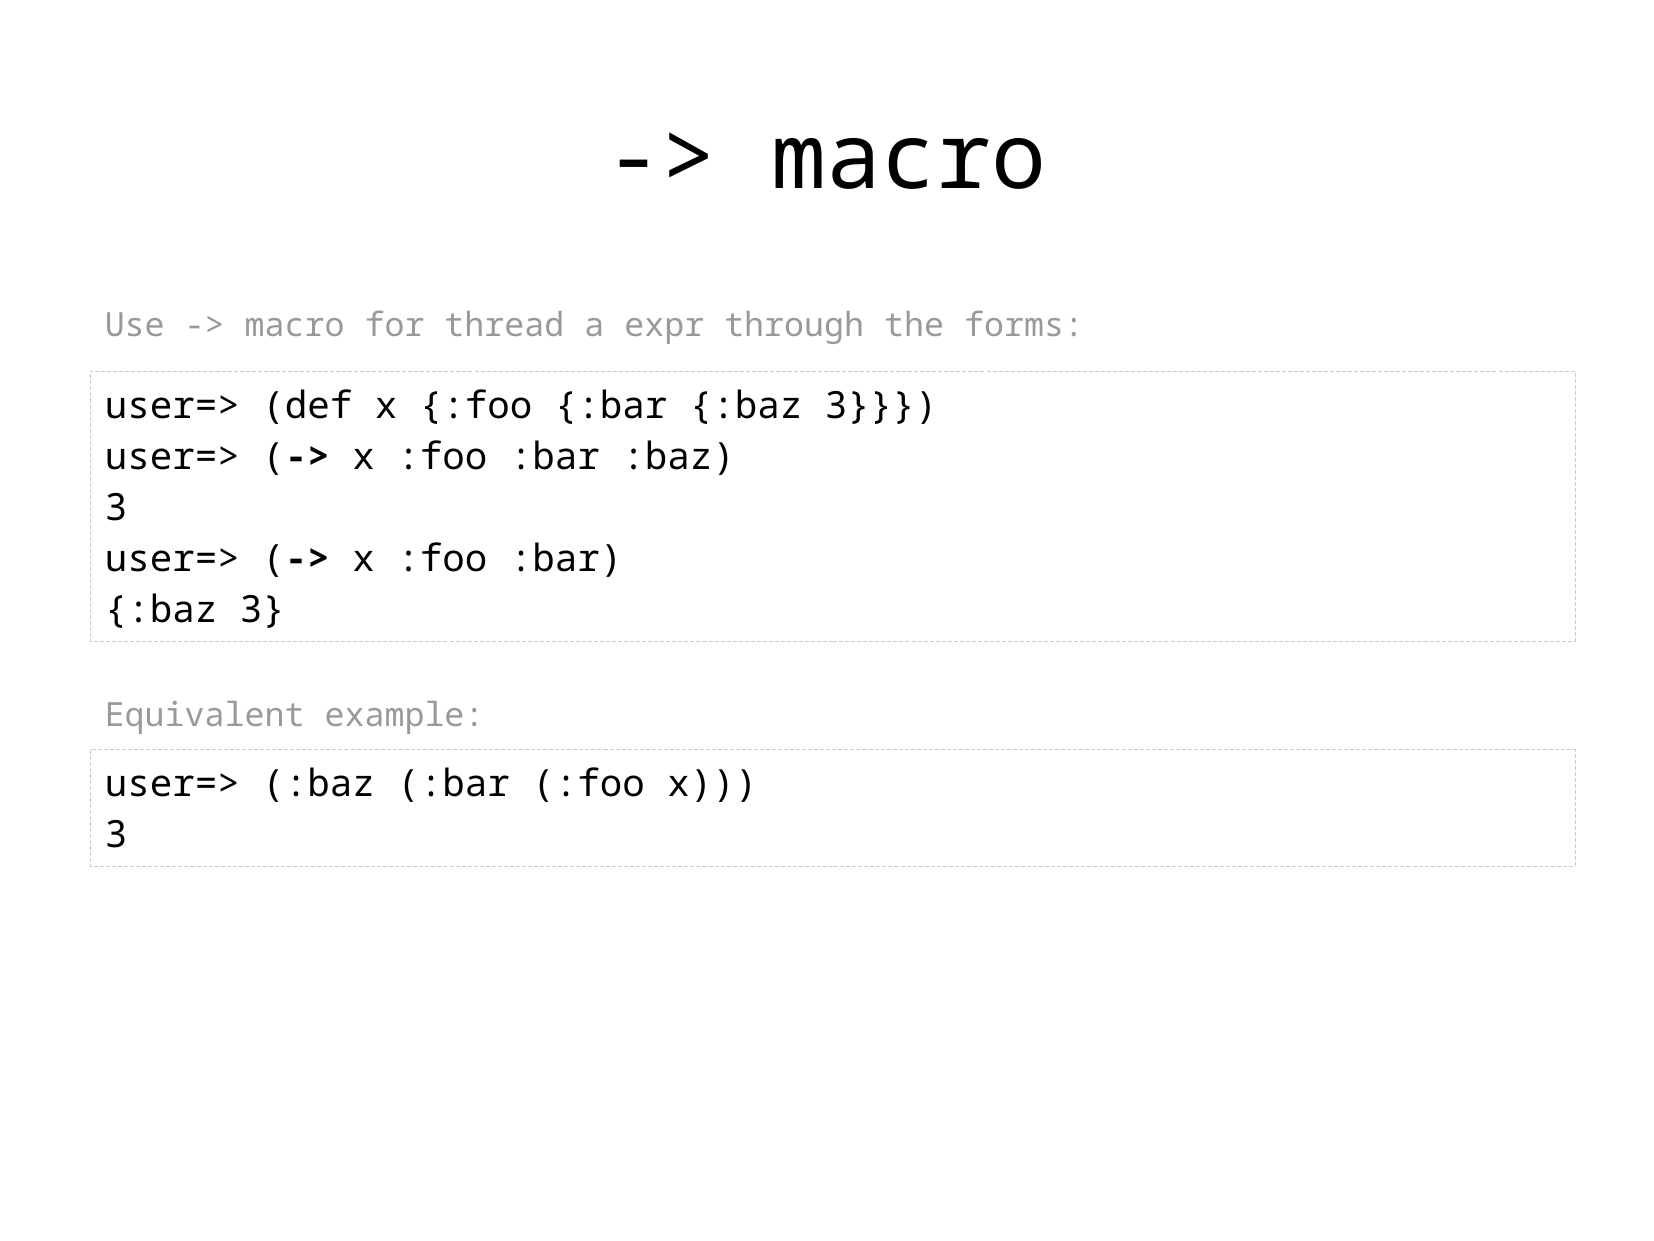

# -> macro
Use -> macro for thread a expr through the forms:
user=> (def x {:foo {:bar {:baz 3}}})
user=> (-> x :foo :bar :baz)
3
user=> (-> x :foo :bar)
{:baz 3}
Equivalent example:
user=> (:baz (:bar (:foo x)))
3